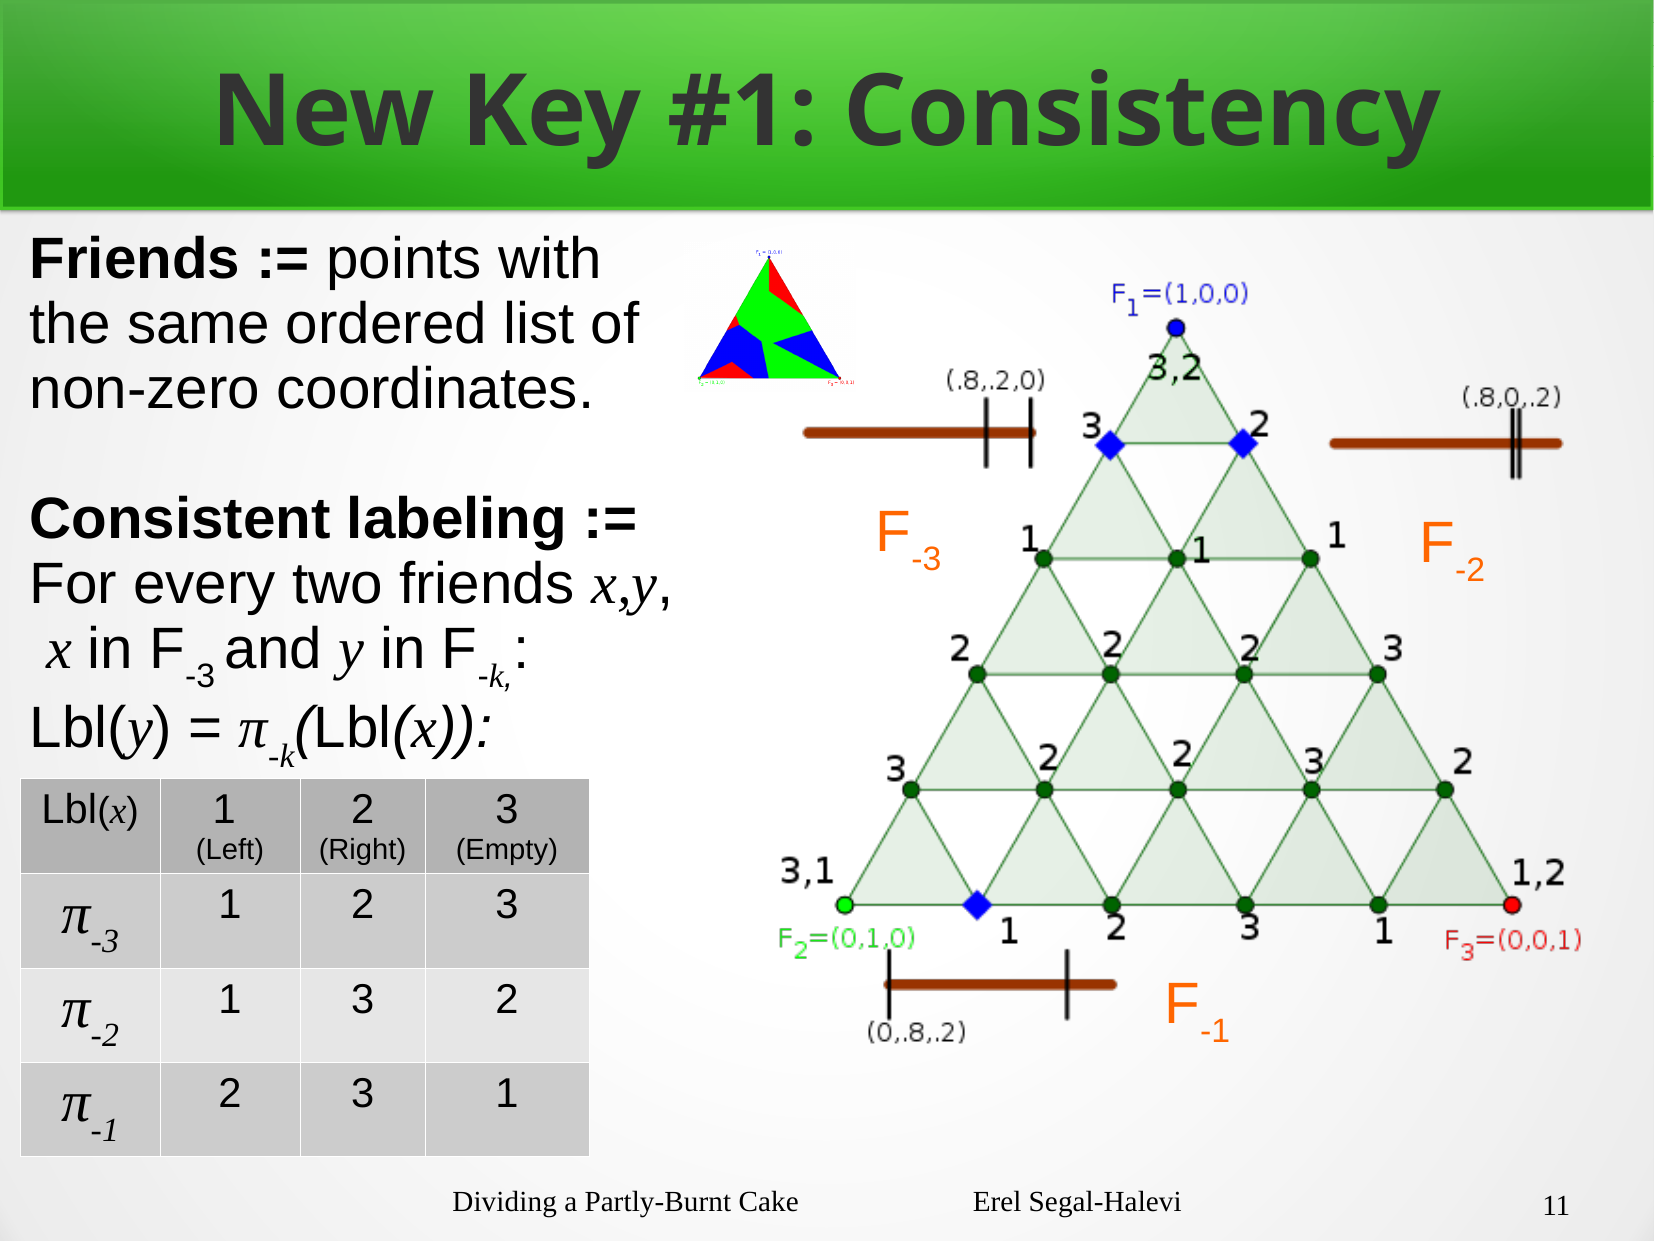

# New Key #1: Consistency
Friends := points with the same ordered list of non-zero coordinates.
Consistent labeling := For every two friends x,y, x in F-3 and y in F-k,: Lbl(y) = π-k(Lbl(x)):
F-3
F-2
| Lbl(x) | 1 (Left) | 2 (Right) | 3 (Empty) |
| --- | --- | --- | --- |
| π-3 | 1 | 2 | 3 |
| π-2 | 1 | 3 | 2 |
| π-1 | 2 | 3 | 1 |
F-1
Dividing a Partly-Burnt Cake Erel Segal-Halevi
11